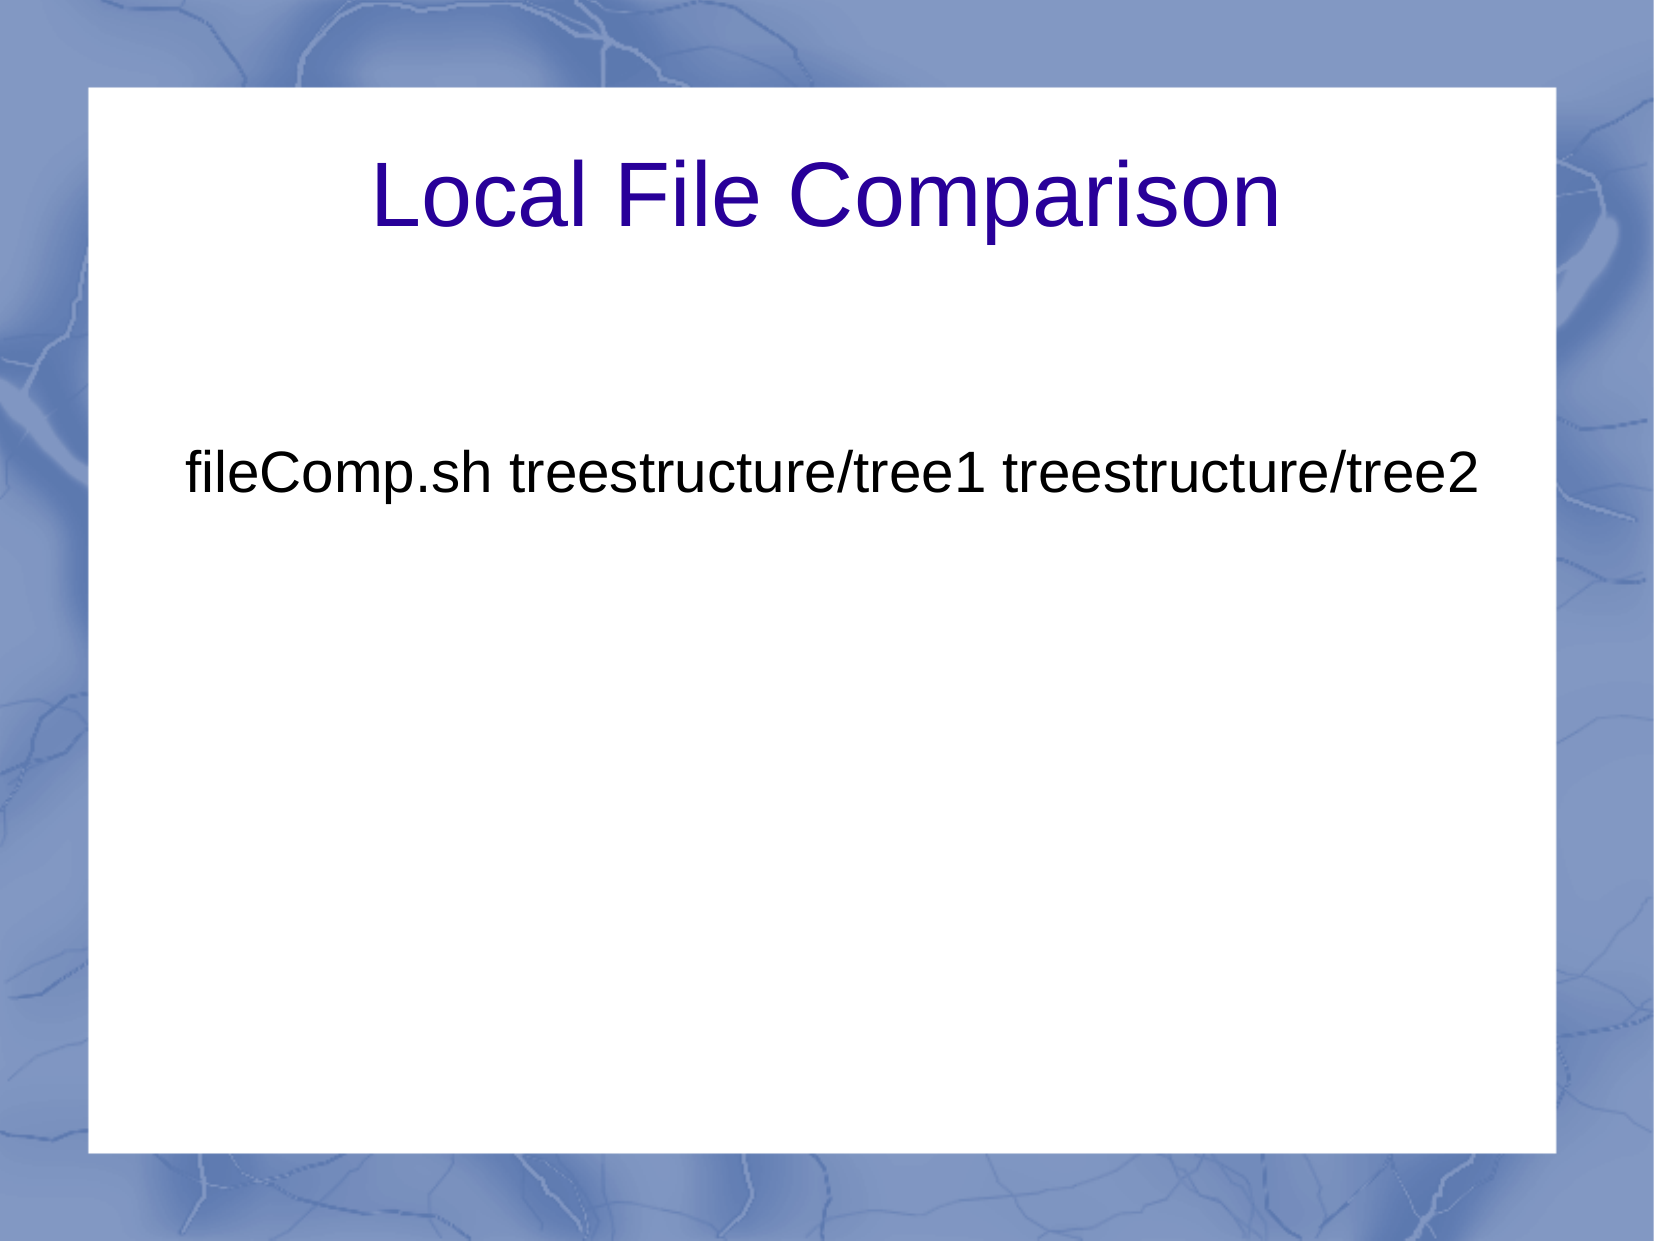

# Local File Comparison
 fileComp.sh treestructure/tree1 treestructure/tree2